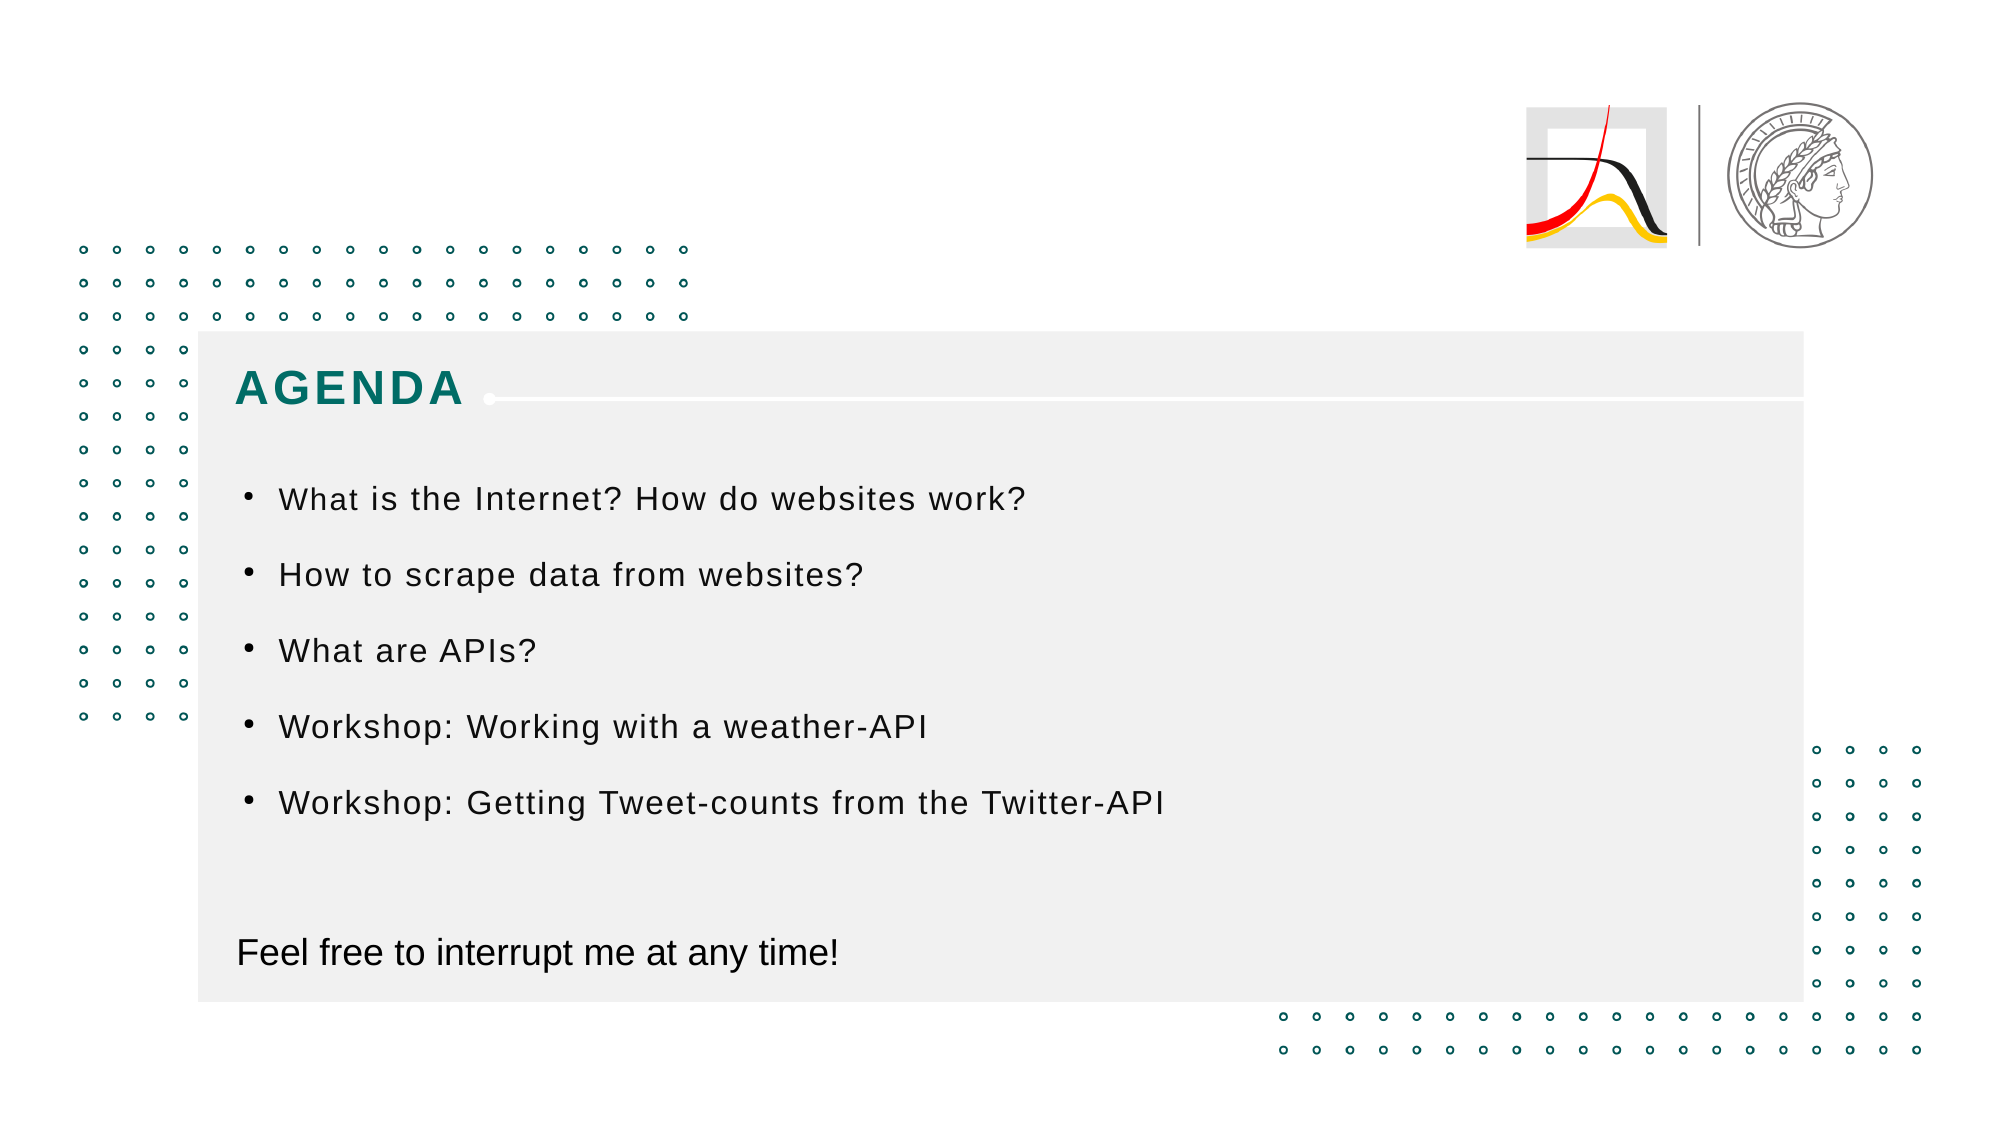

# Agenda
What is the Internet? How do websites work?
How to scrape data from websites?
What are APIs?
Workshop: Working with a weather-API
Workshop: Getting Tweet-counts from the Twitter-API
Feel free to interrupt me at any time!